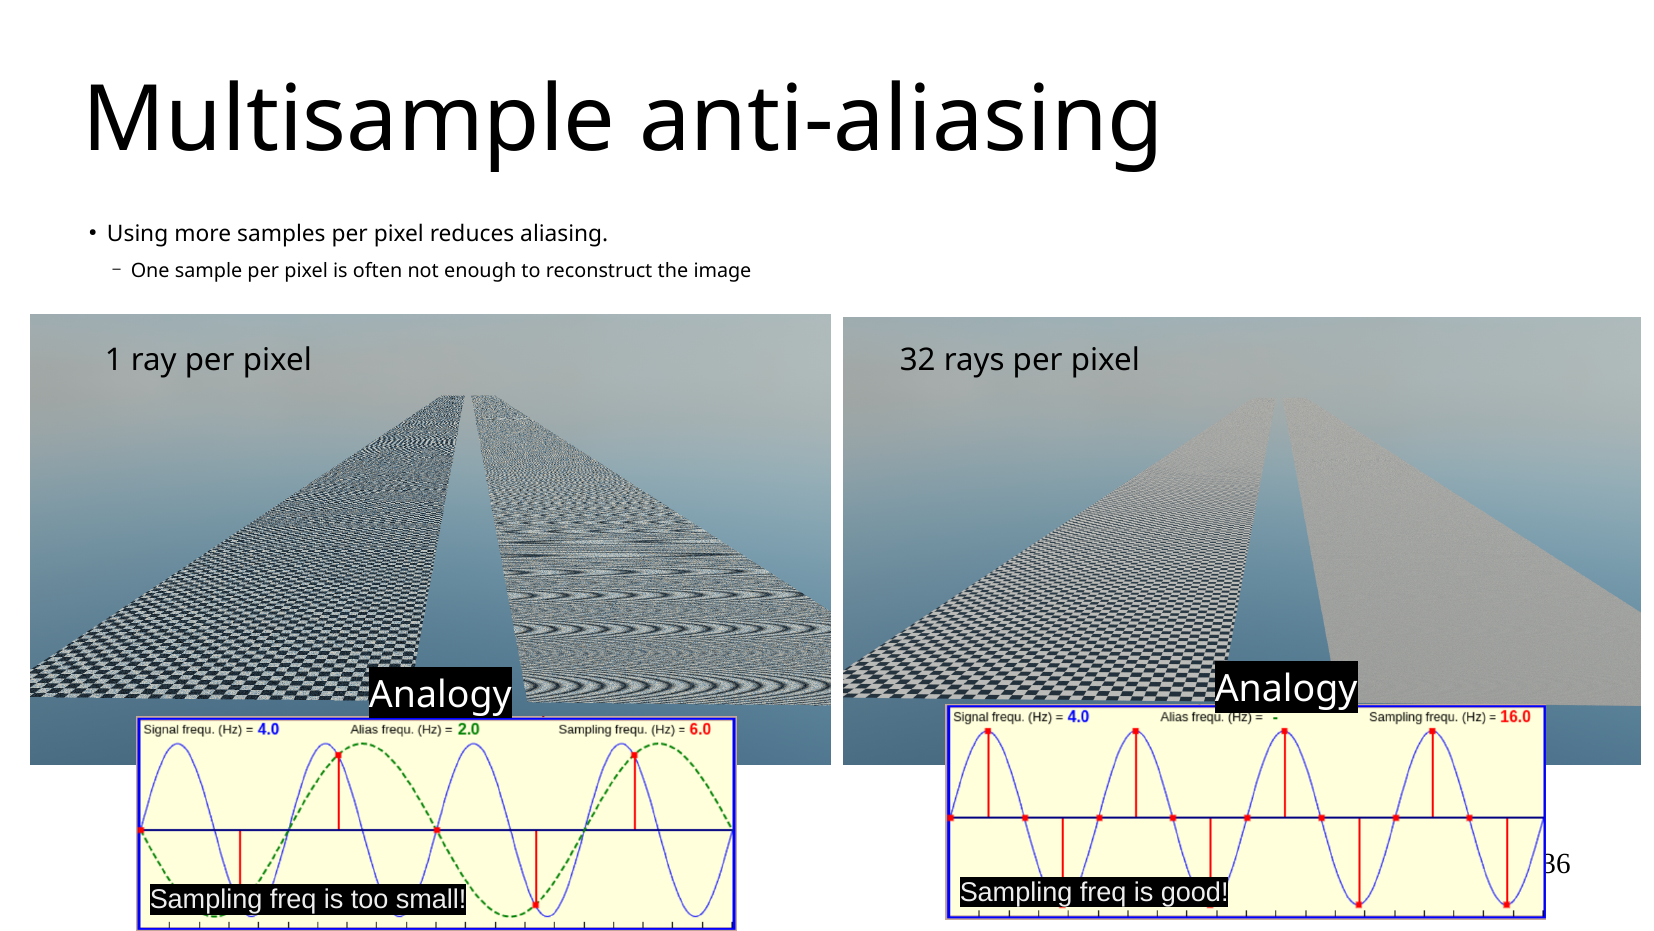

# Multisample anti-aliasing
Using more samples per pixel reduces aliasing.
One sample per pixel is often not enough to reconstruct the image
1 ray per pixel
32 rays per pixel
Analogy
Analogy
36
Sampling freq is good!
Sampling freq is too small!